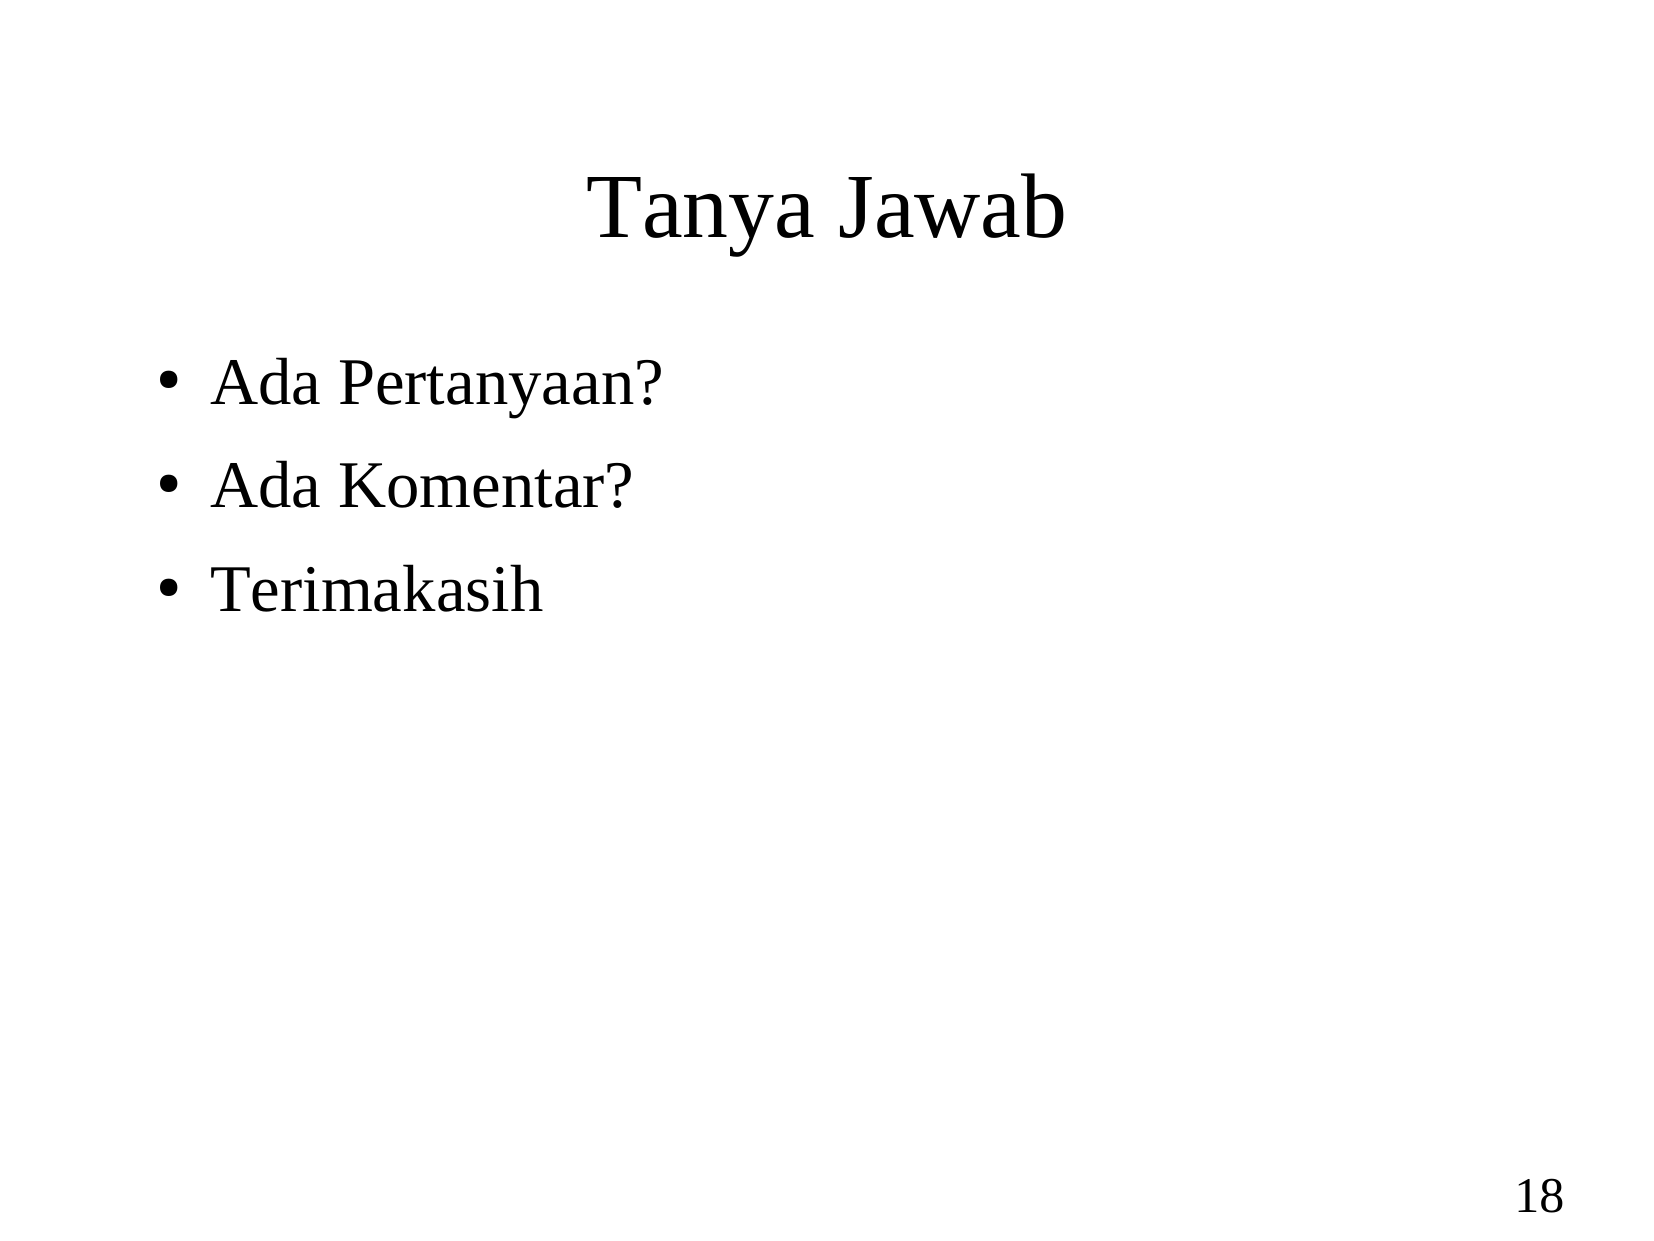

# Tanya Jawab
Ada Pertanyaan?
Ada Komentar?
Terimakasih